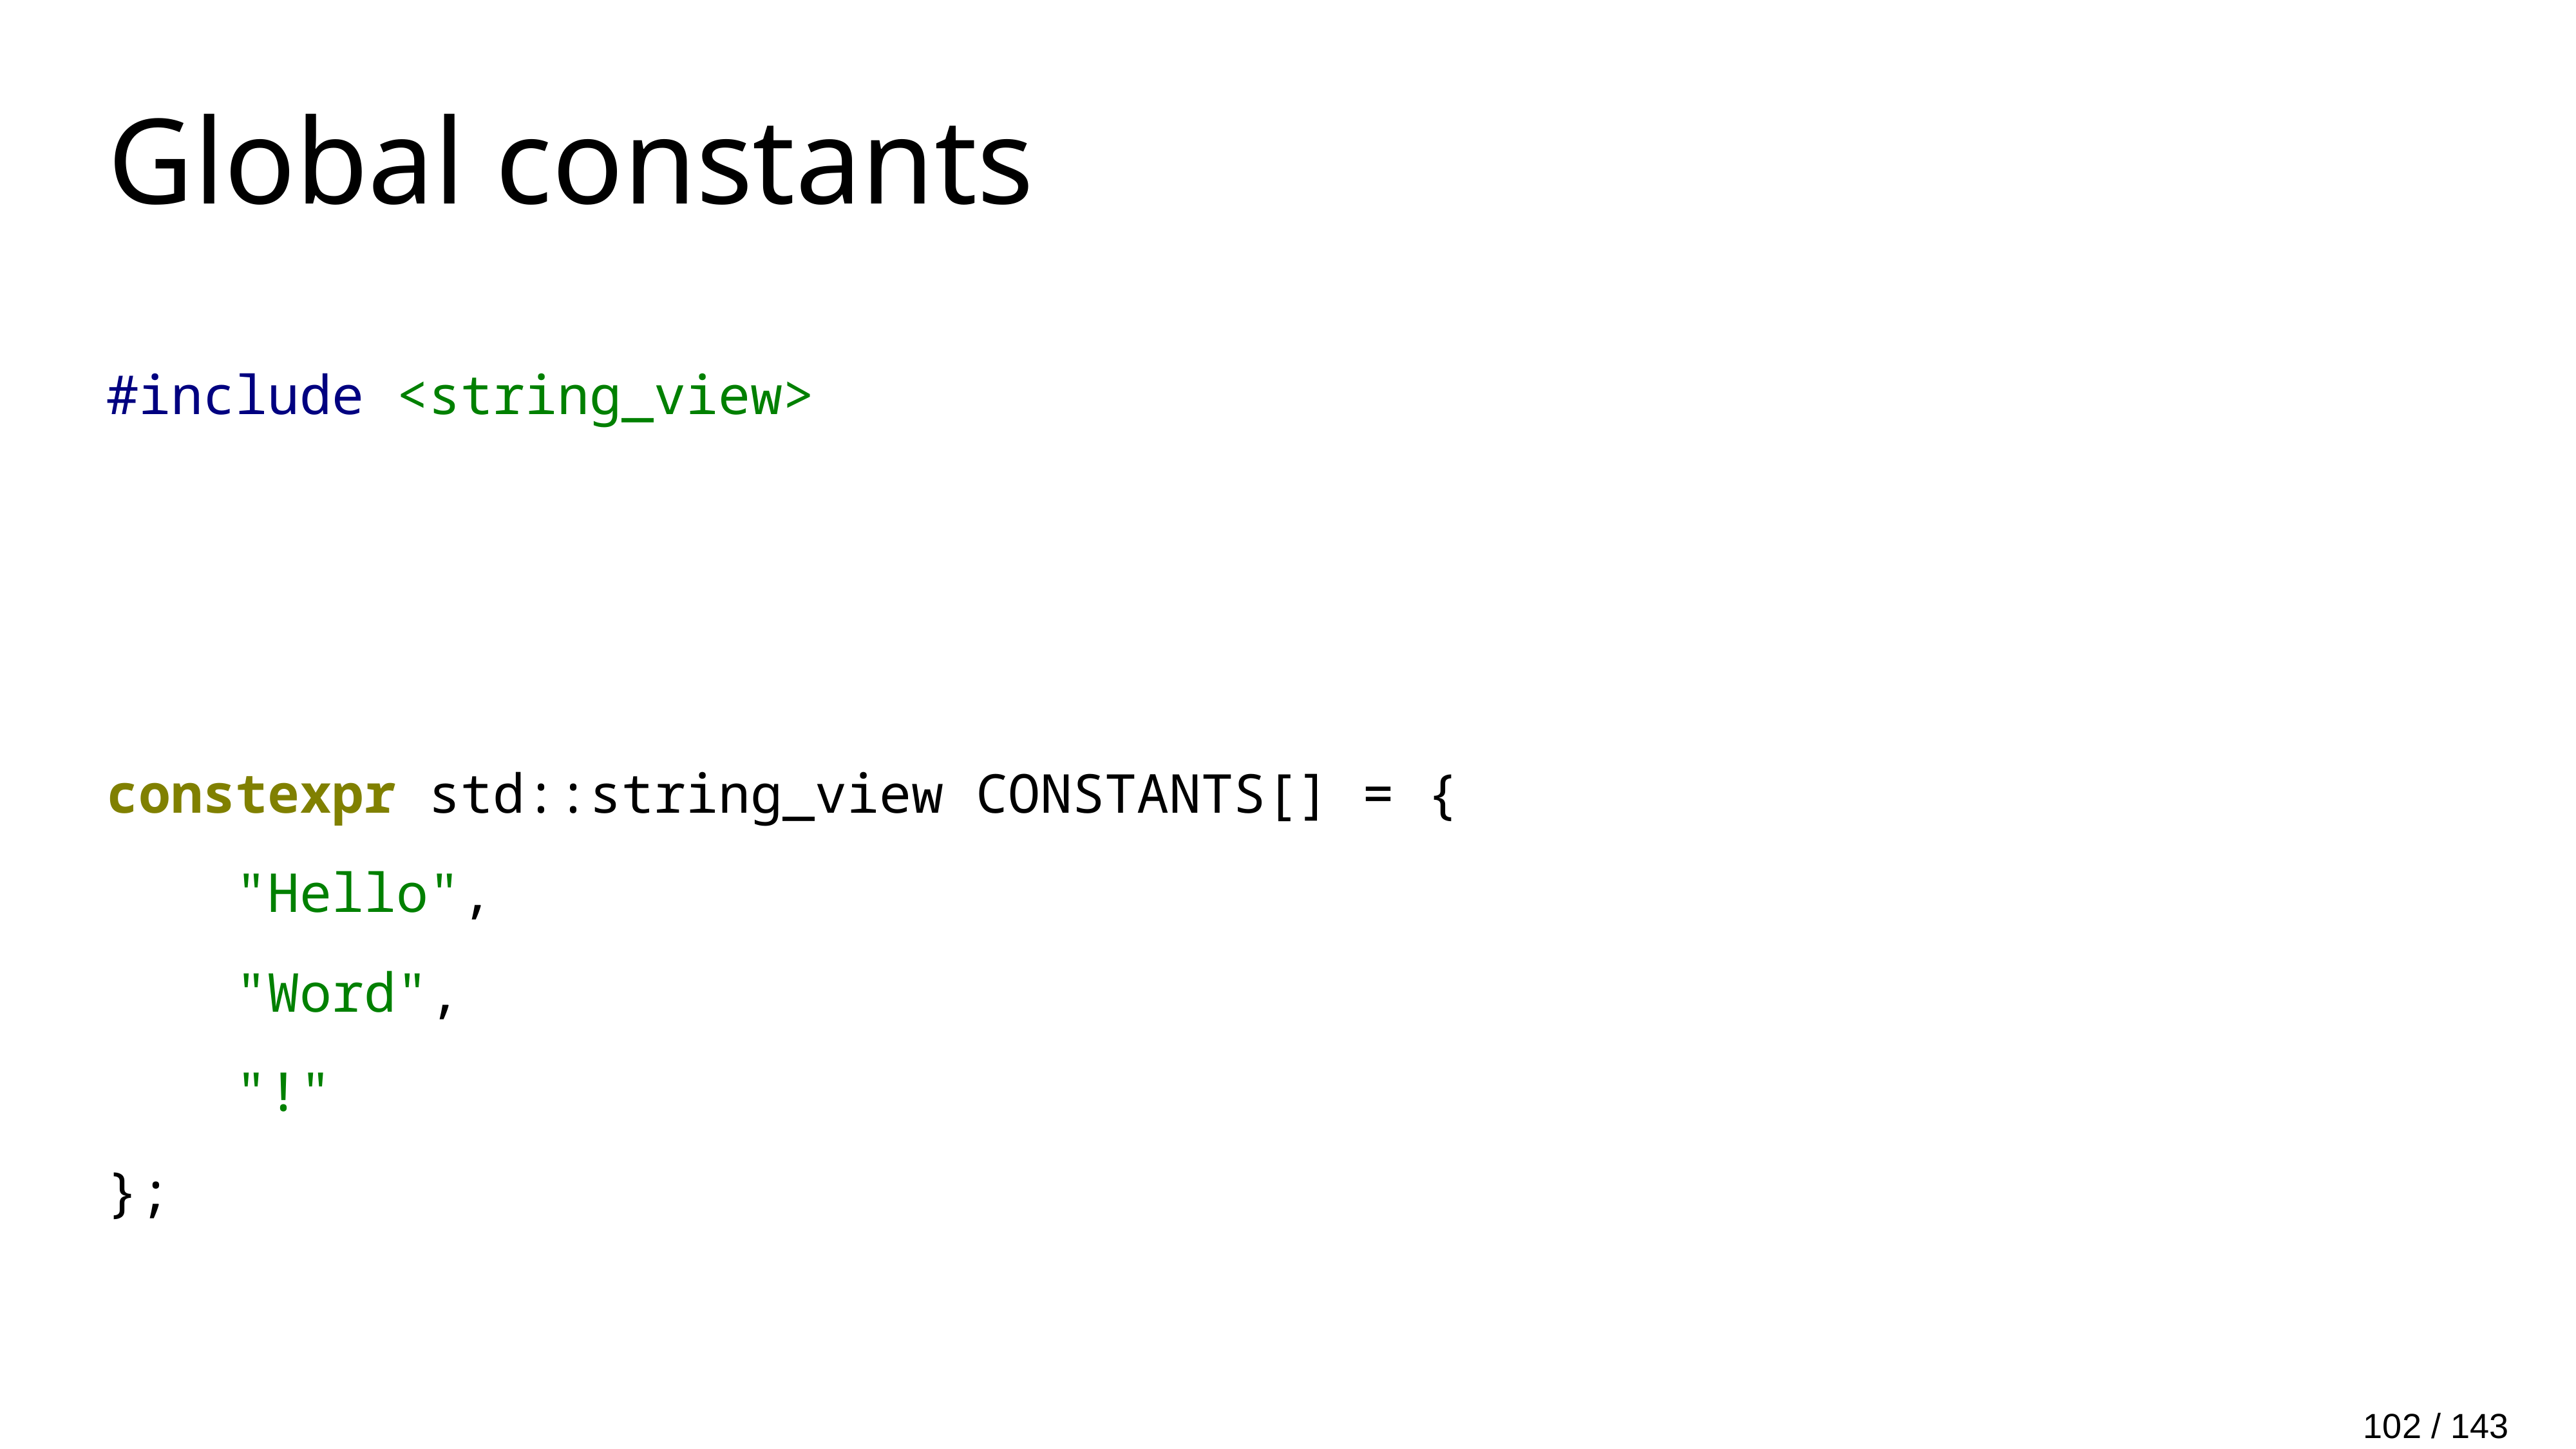

# Global constants
#include <string_view>
constexpr std::string_view CONSTANTS[] = {
 "Hello",
 "Word",
 "!"
};